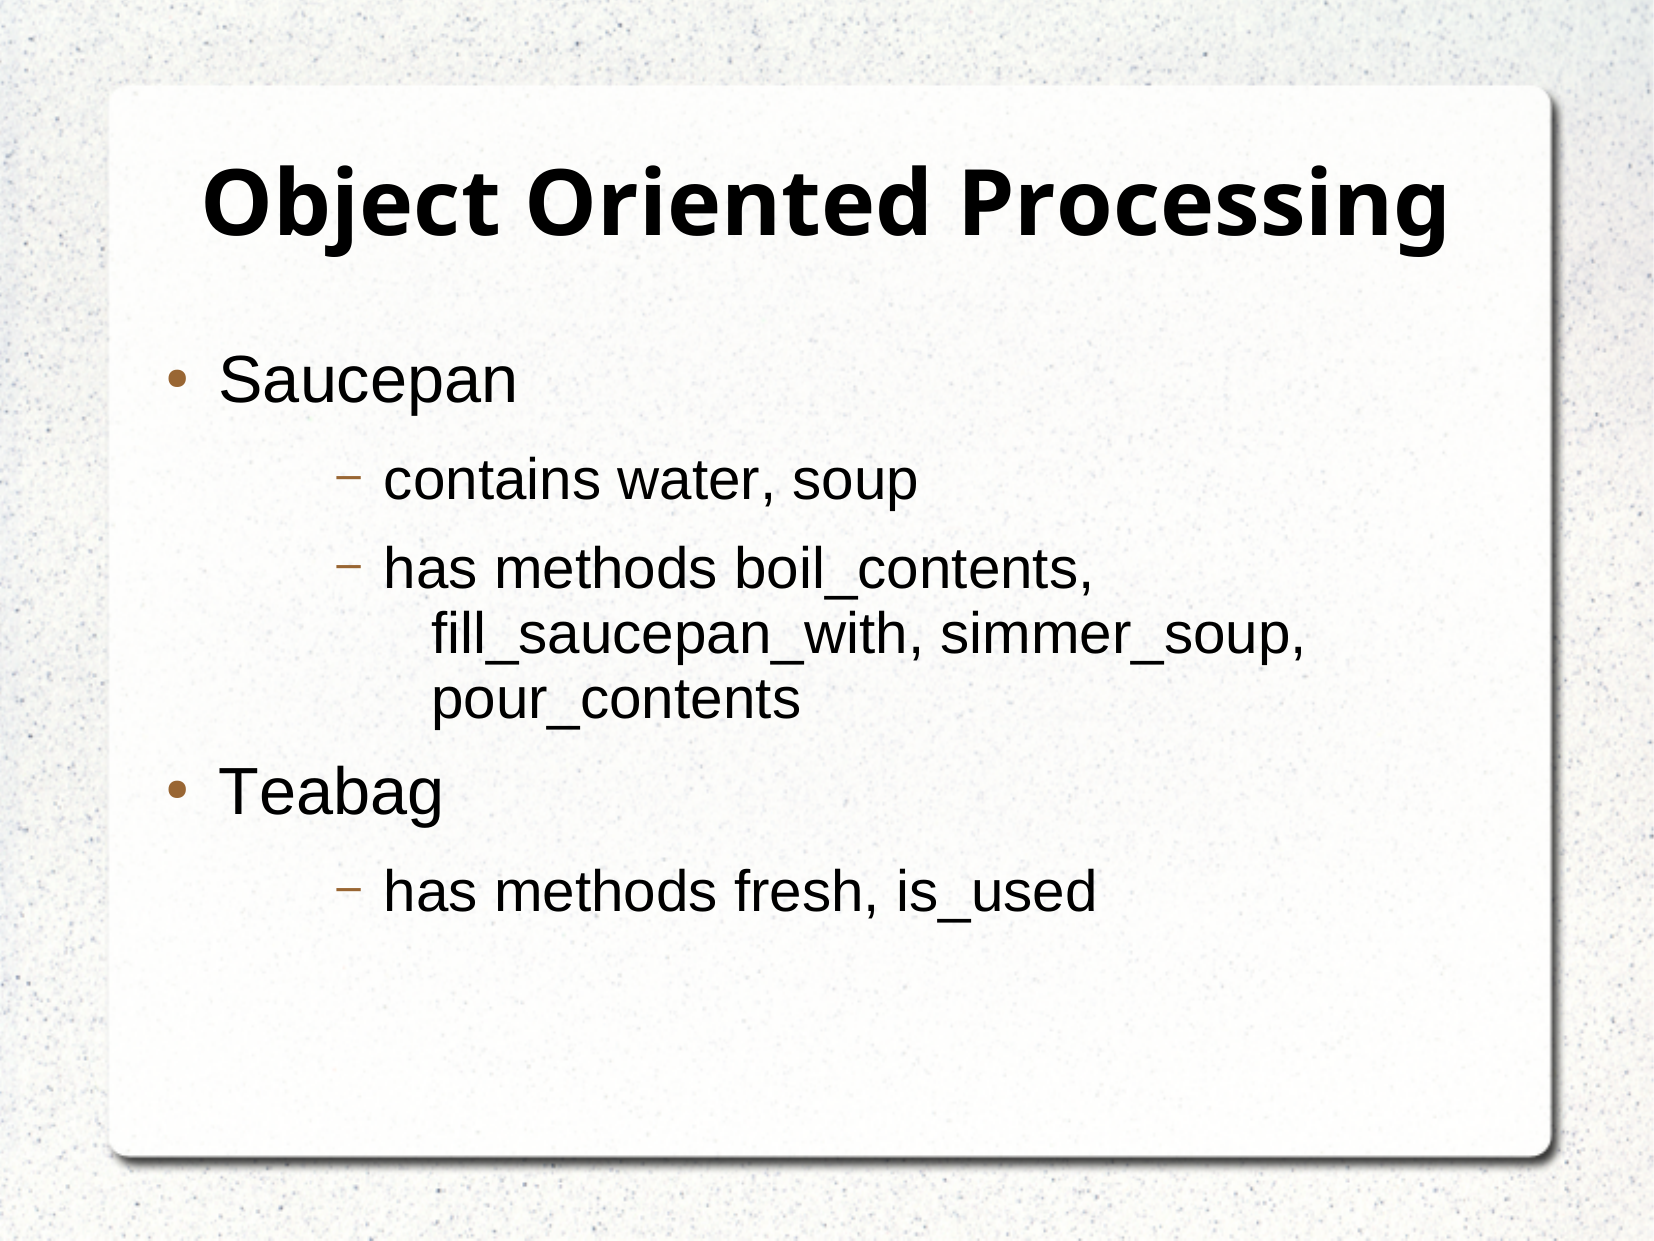

# Object Oriented Processing
Saucepan
contains water, soup
has methods boil_contents, fill_saucepan_with, simmer_soup, pour_contents
Teabag
has methods fresh, is_used